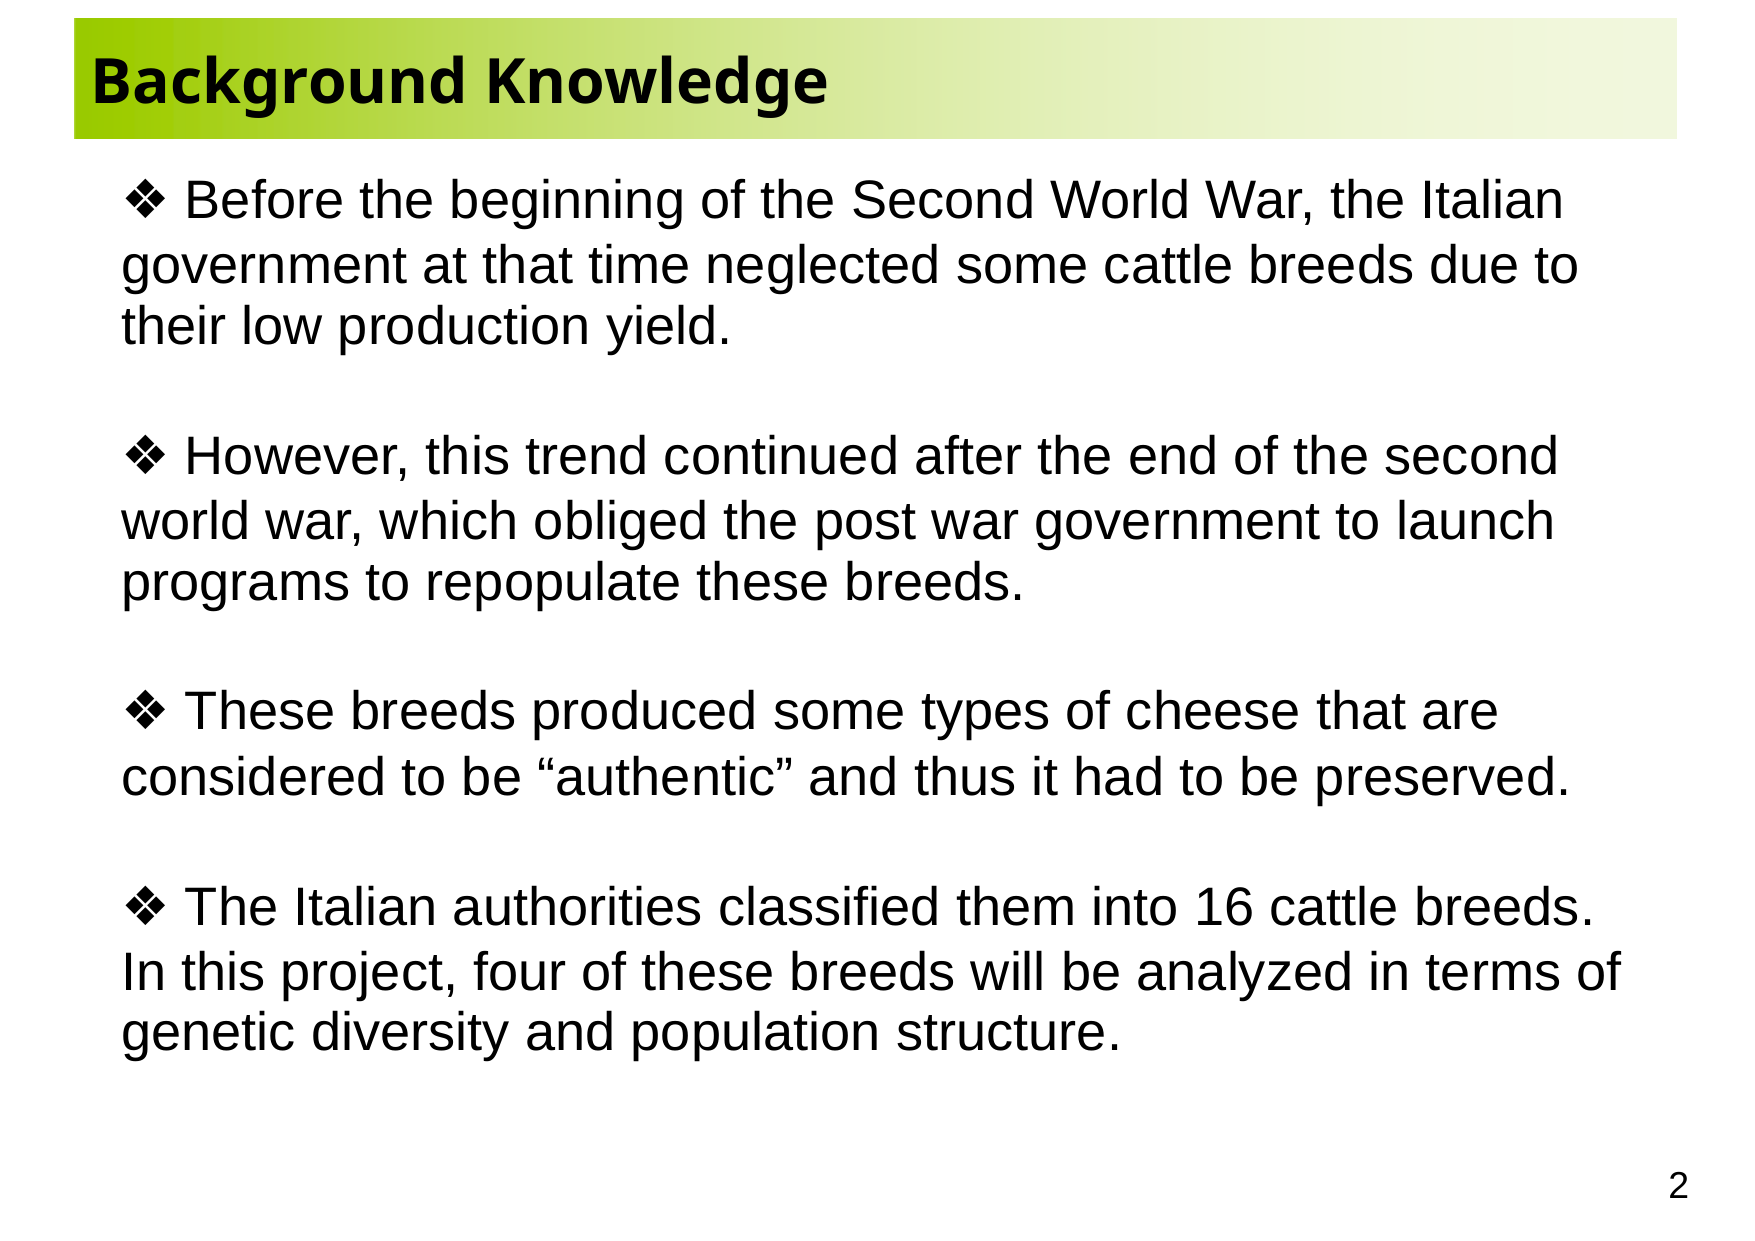

# Background Knowledge
❖ Before the beginning of the Second World War, the Italian government at that time neglected some cattle breeds due to their low production yield.
❖ However, this trend continued after the end of the second world war, which obliged the post war government to launch programs to repopulate these breeds.
❖ These breeds produced some types of cheese that are considered to be “authentic” and thus it had to be preserved.
❖ The Italian authorities classified them into 16 cattle breeds. In this project, four of these breeds will be analyzed in terms of genetic diversity and population structure.
2